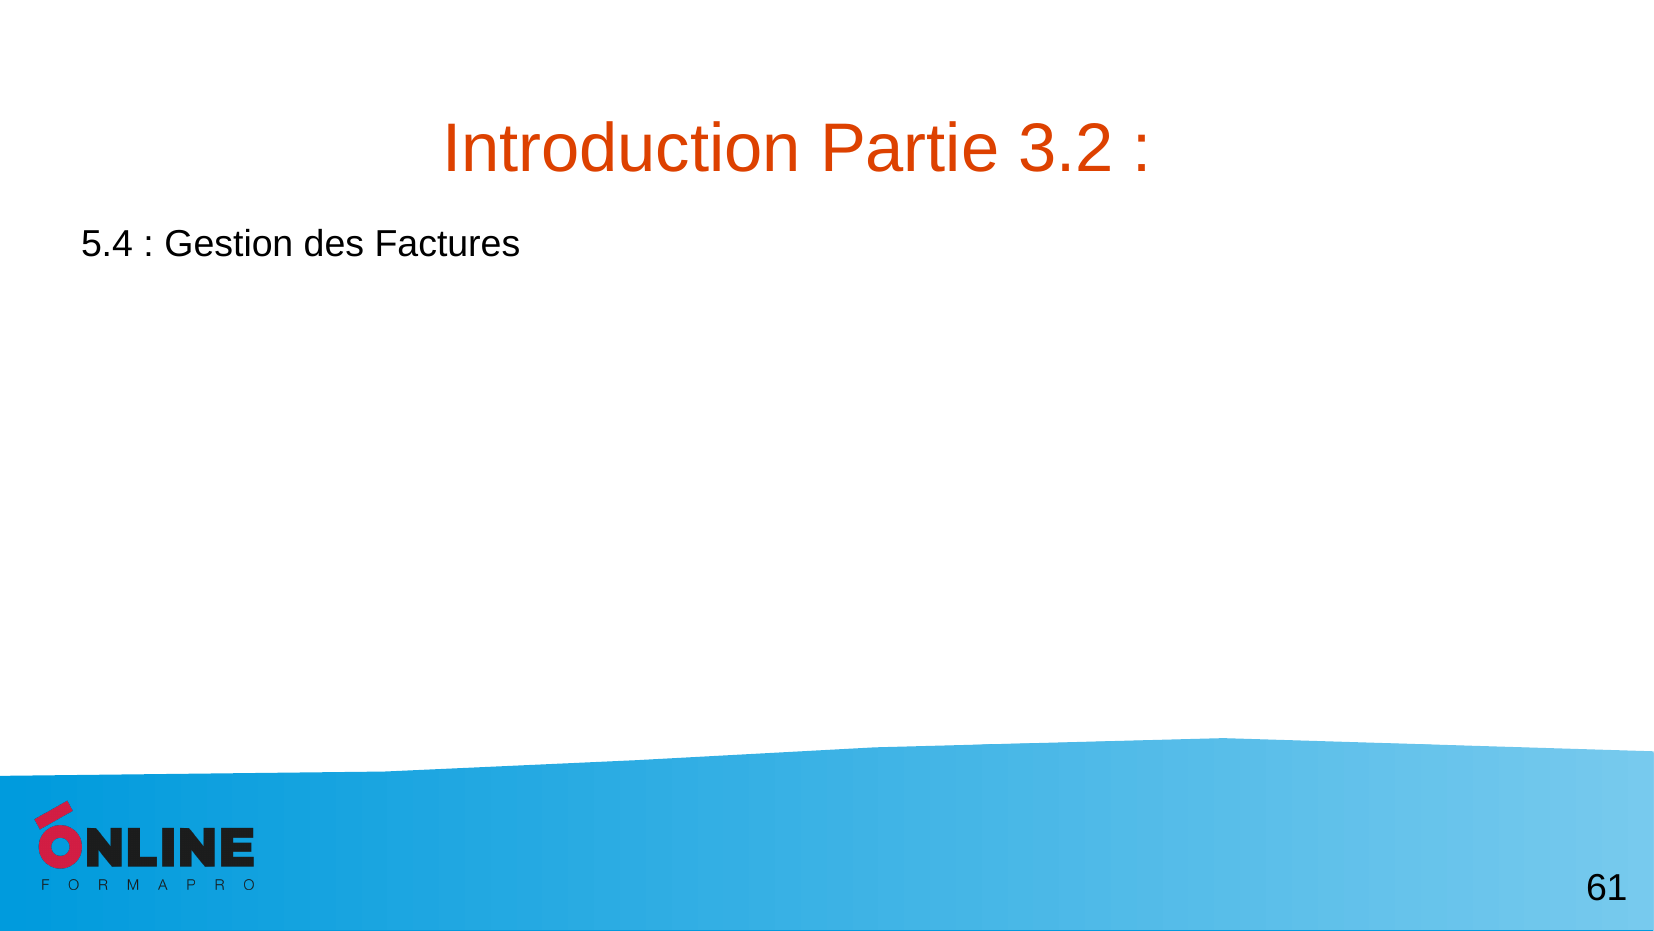

# Introduction Partie 3.2 :
 5.4 : Gestion des Factures